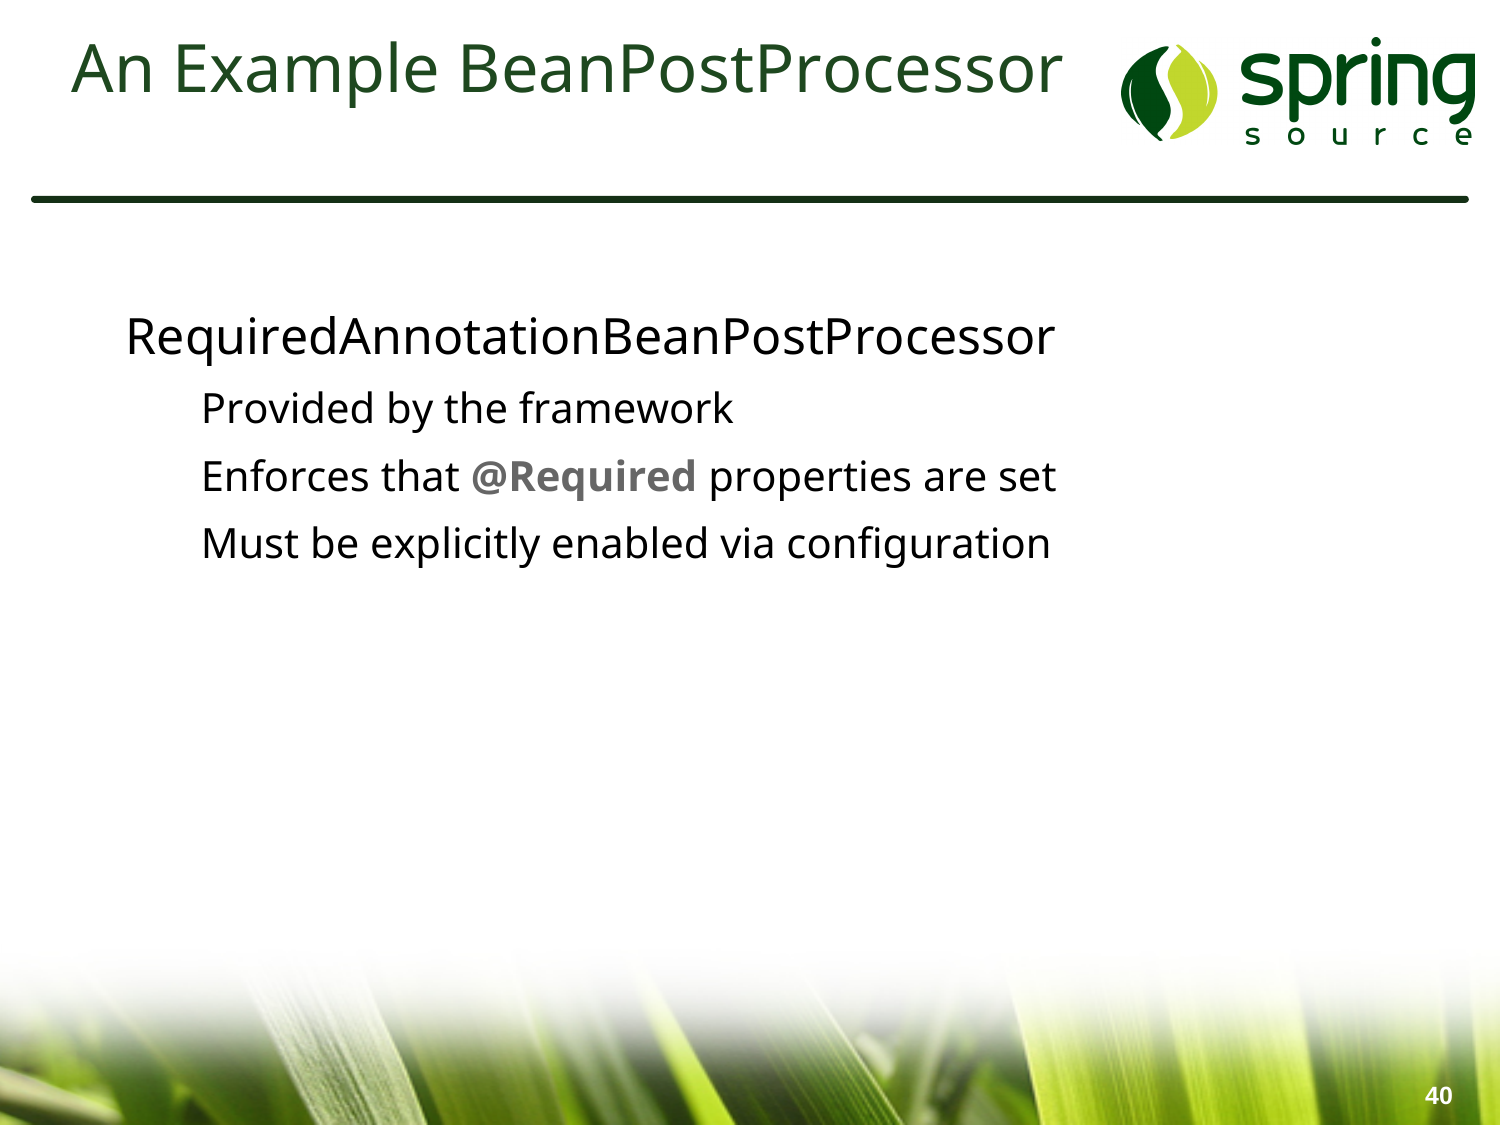

# An Example BeanPostProcessor
RequiredAnnotationBeanPostProcessor
Provided by the framework
Enforces that @Required properties are set
Must be explicitly enabled via configuration